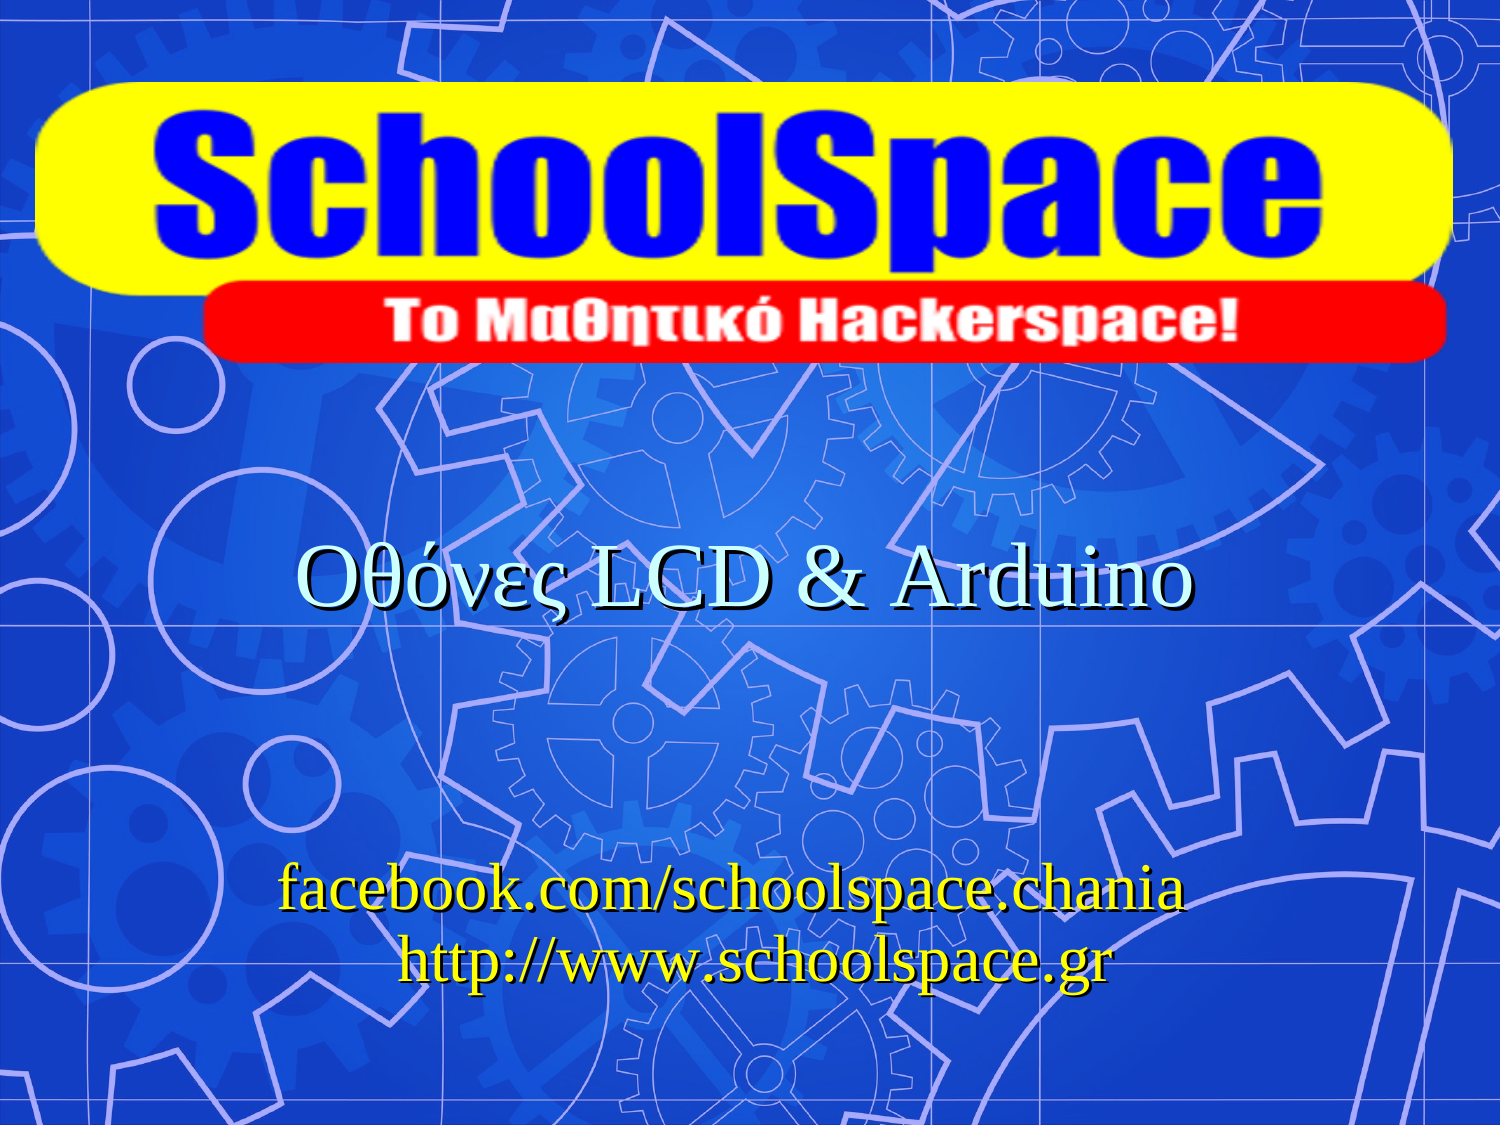

Οθόνες LCD & Arduino
facebook.com/schoolspace.chania
# http://www.schoolspace.gr